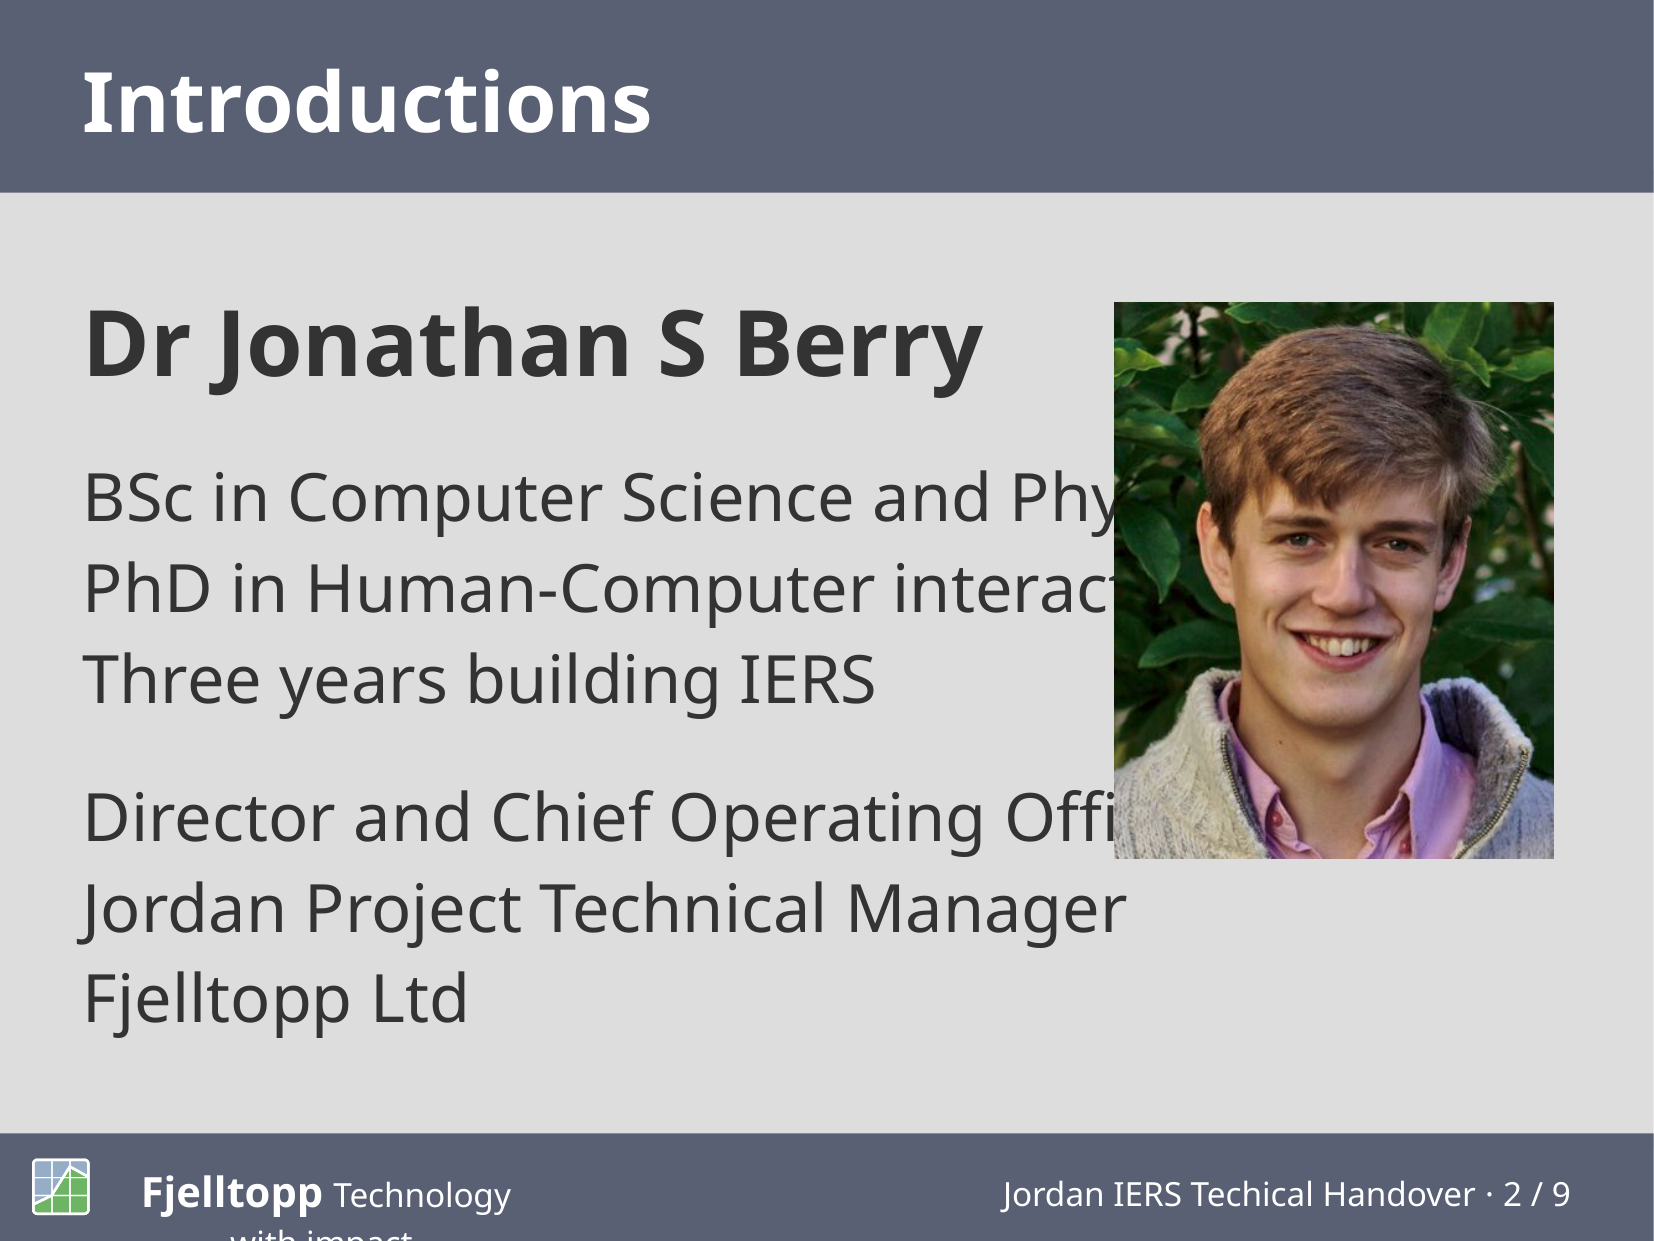

# Introductions
Dr Jonathan S Berry
BSc in Computer Science and Physics
PhD in Human-Computer interaction
Three years building IERS
Director and Chief Operating Officer
Jordan Project Technical Manager
Fjelltopp Ltd
2